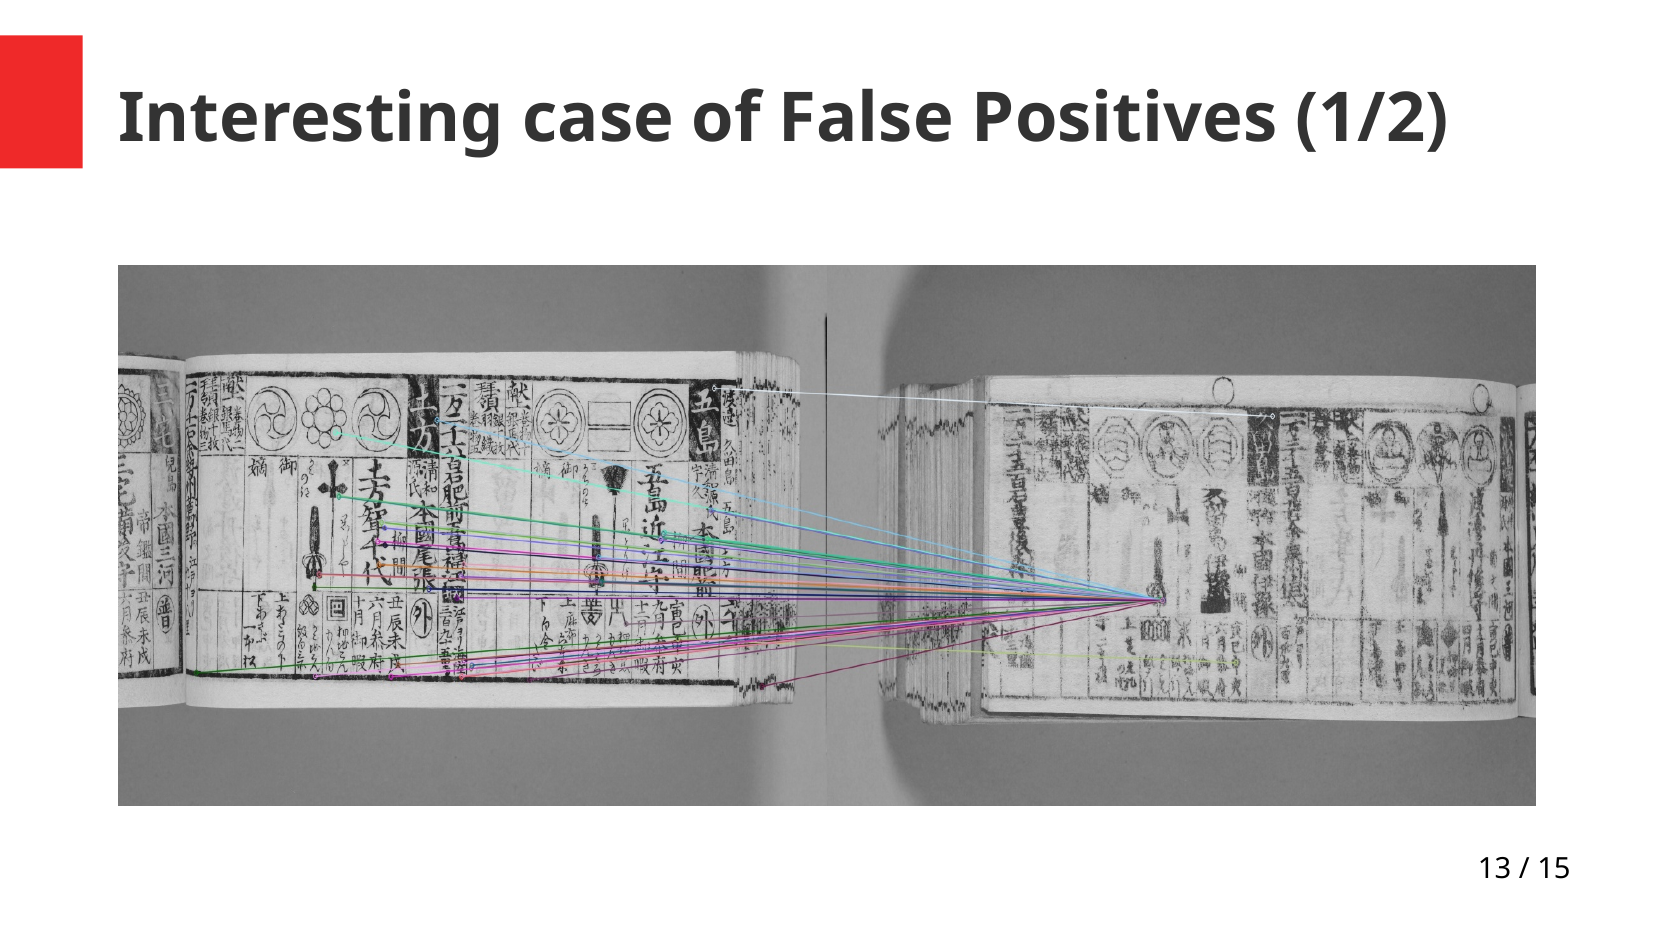

# Interesting case of False Positives (1/2)
13